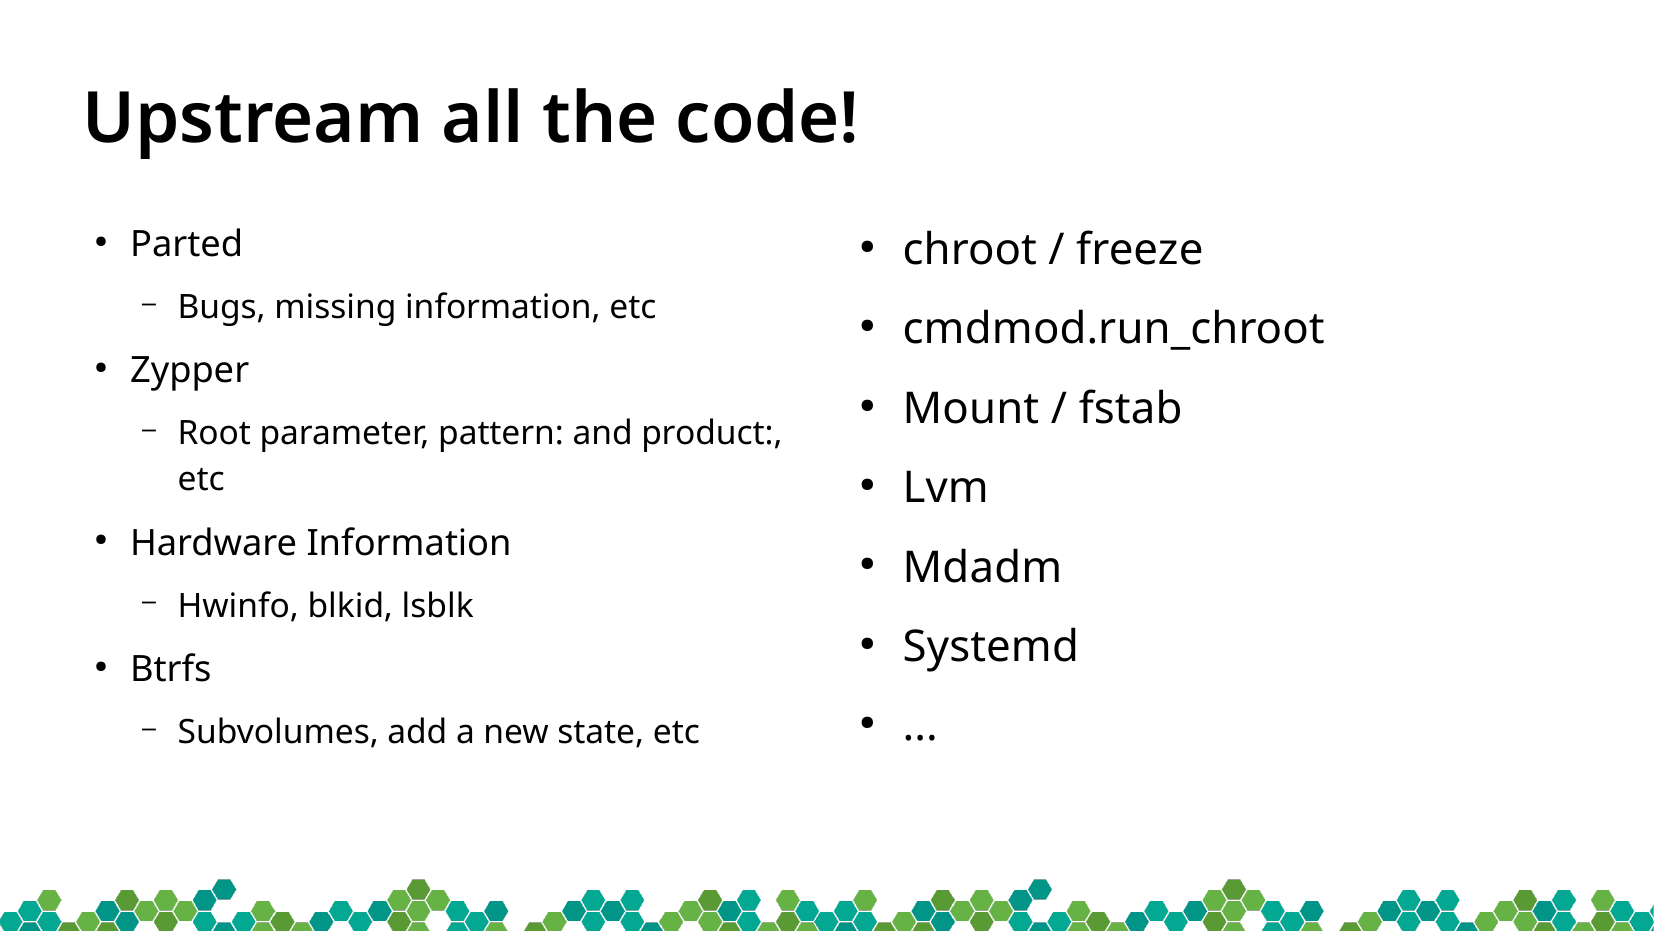

# Upstream all the code!
Parted
Bugs, missing information, etc
Zypper
Root parameter, pattern: and product:, etc
Hardware Information
Hwinfo, blkid, lsblk
Btrfs
Subvolumes, add a new state, etc
chroot / freeze
cmdmod.run_chroot
Mount / fstab
Lvm
Mdadm
Systemd
...